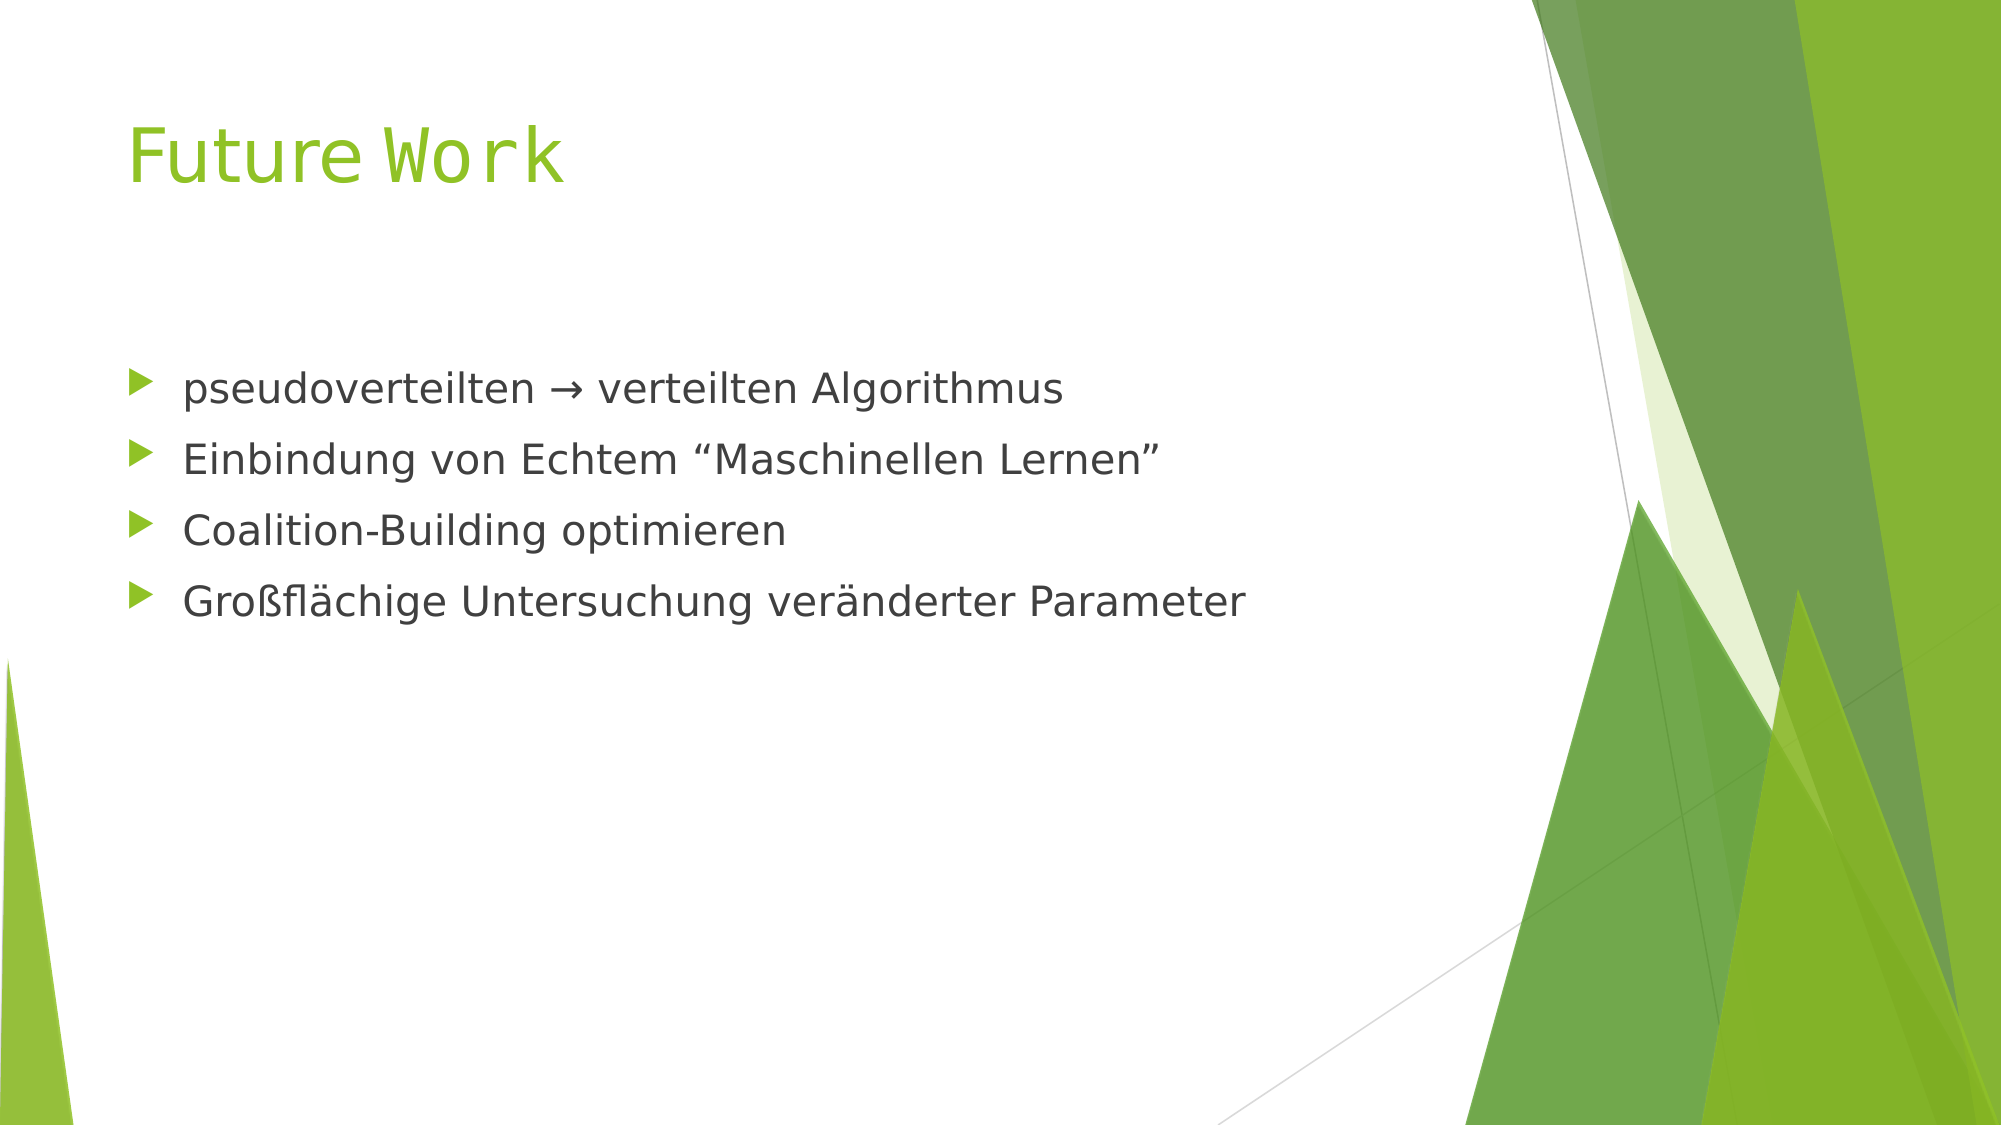

# Future Work
pseudoverteilten → verteilten Algorithmus
Einbindung von Echtem “Maschinellen Lernen”
Coalition-Building optimieren
Großflächige Untersuchung veränderter Parameter